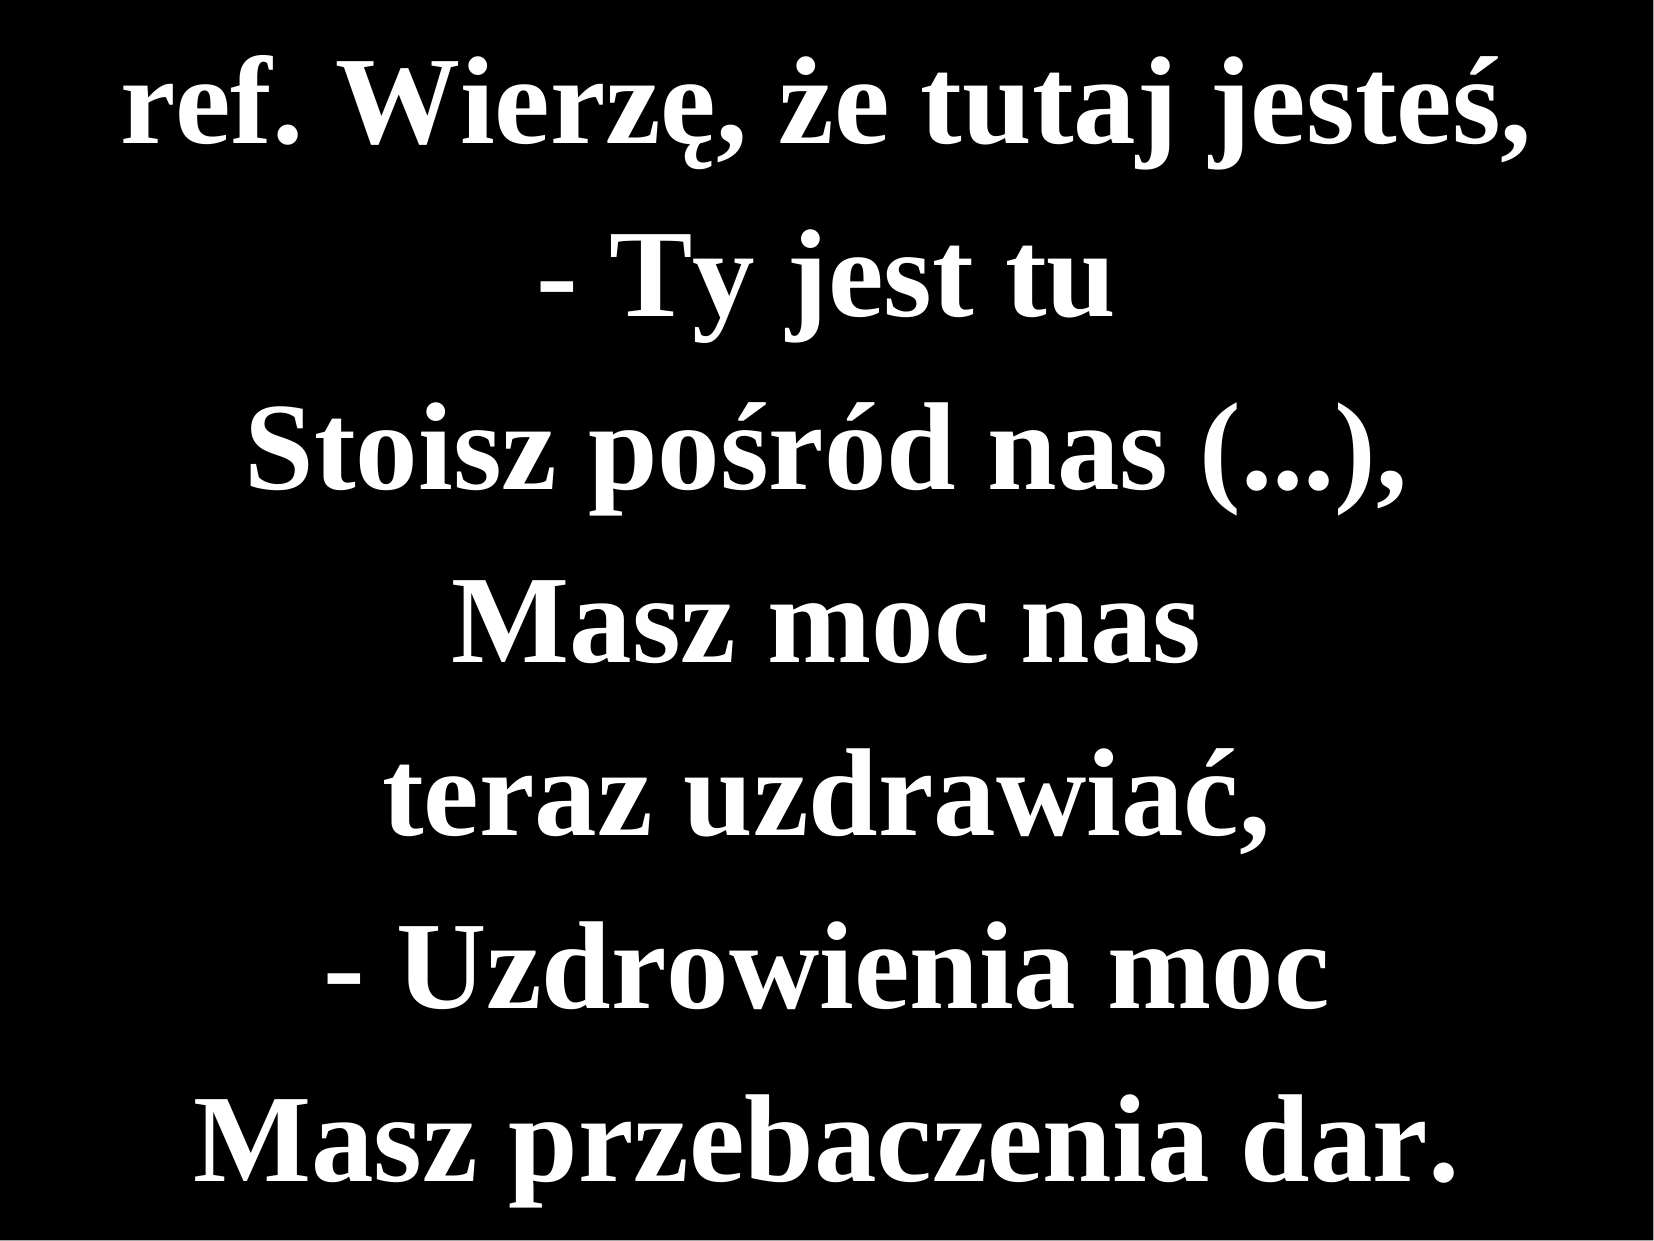

# ref. Wierzę, że tutaj jesteś, ppp - Ty jest tu ppp Stoisz pośród nas (...), ppp Masz moc nas ppp teraz uzdrawiać, ppp - Uzdrowienia moc ppp Masz przebaczenia dar.